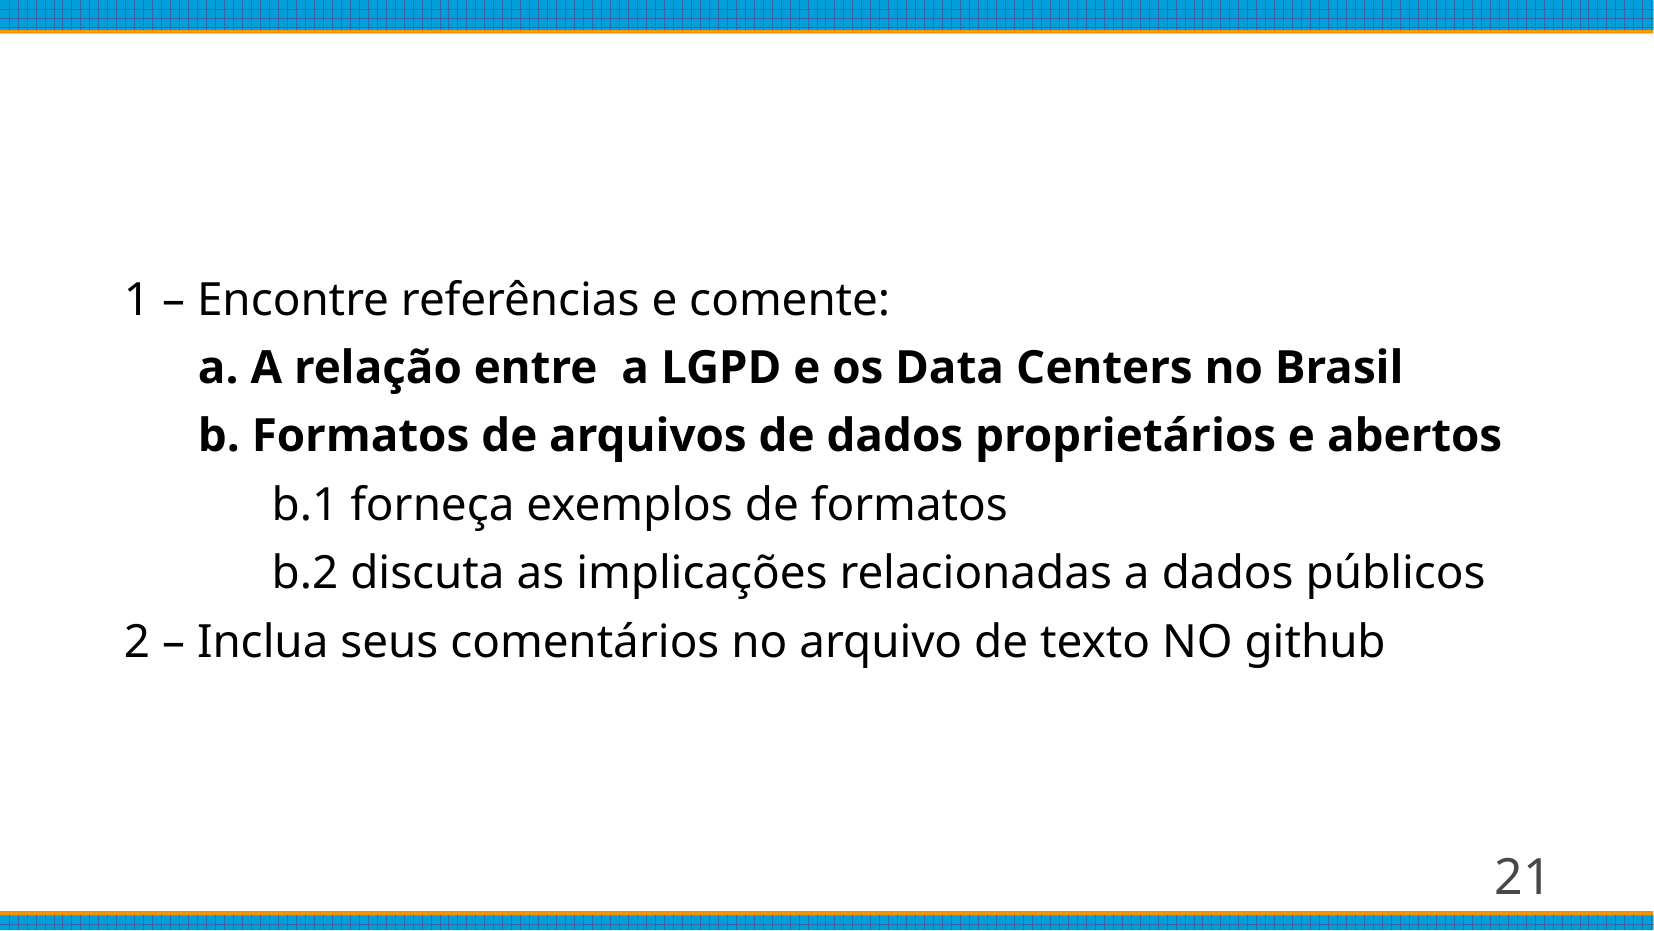

1 – Encontre referências e comente:
	a. A relação entre a LGPD e os Data Centers no Brasil
	b. Formatos de arquivos de dados proprietários e abertos
		b.1 forneça exemplos de formatos
		b.2 discuta as implicações relacionadas a dados públicos
2 – Inclua seus comentários no arquivo de texto NO github
21